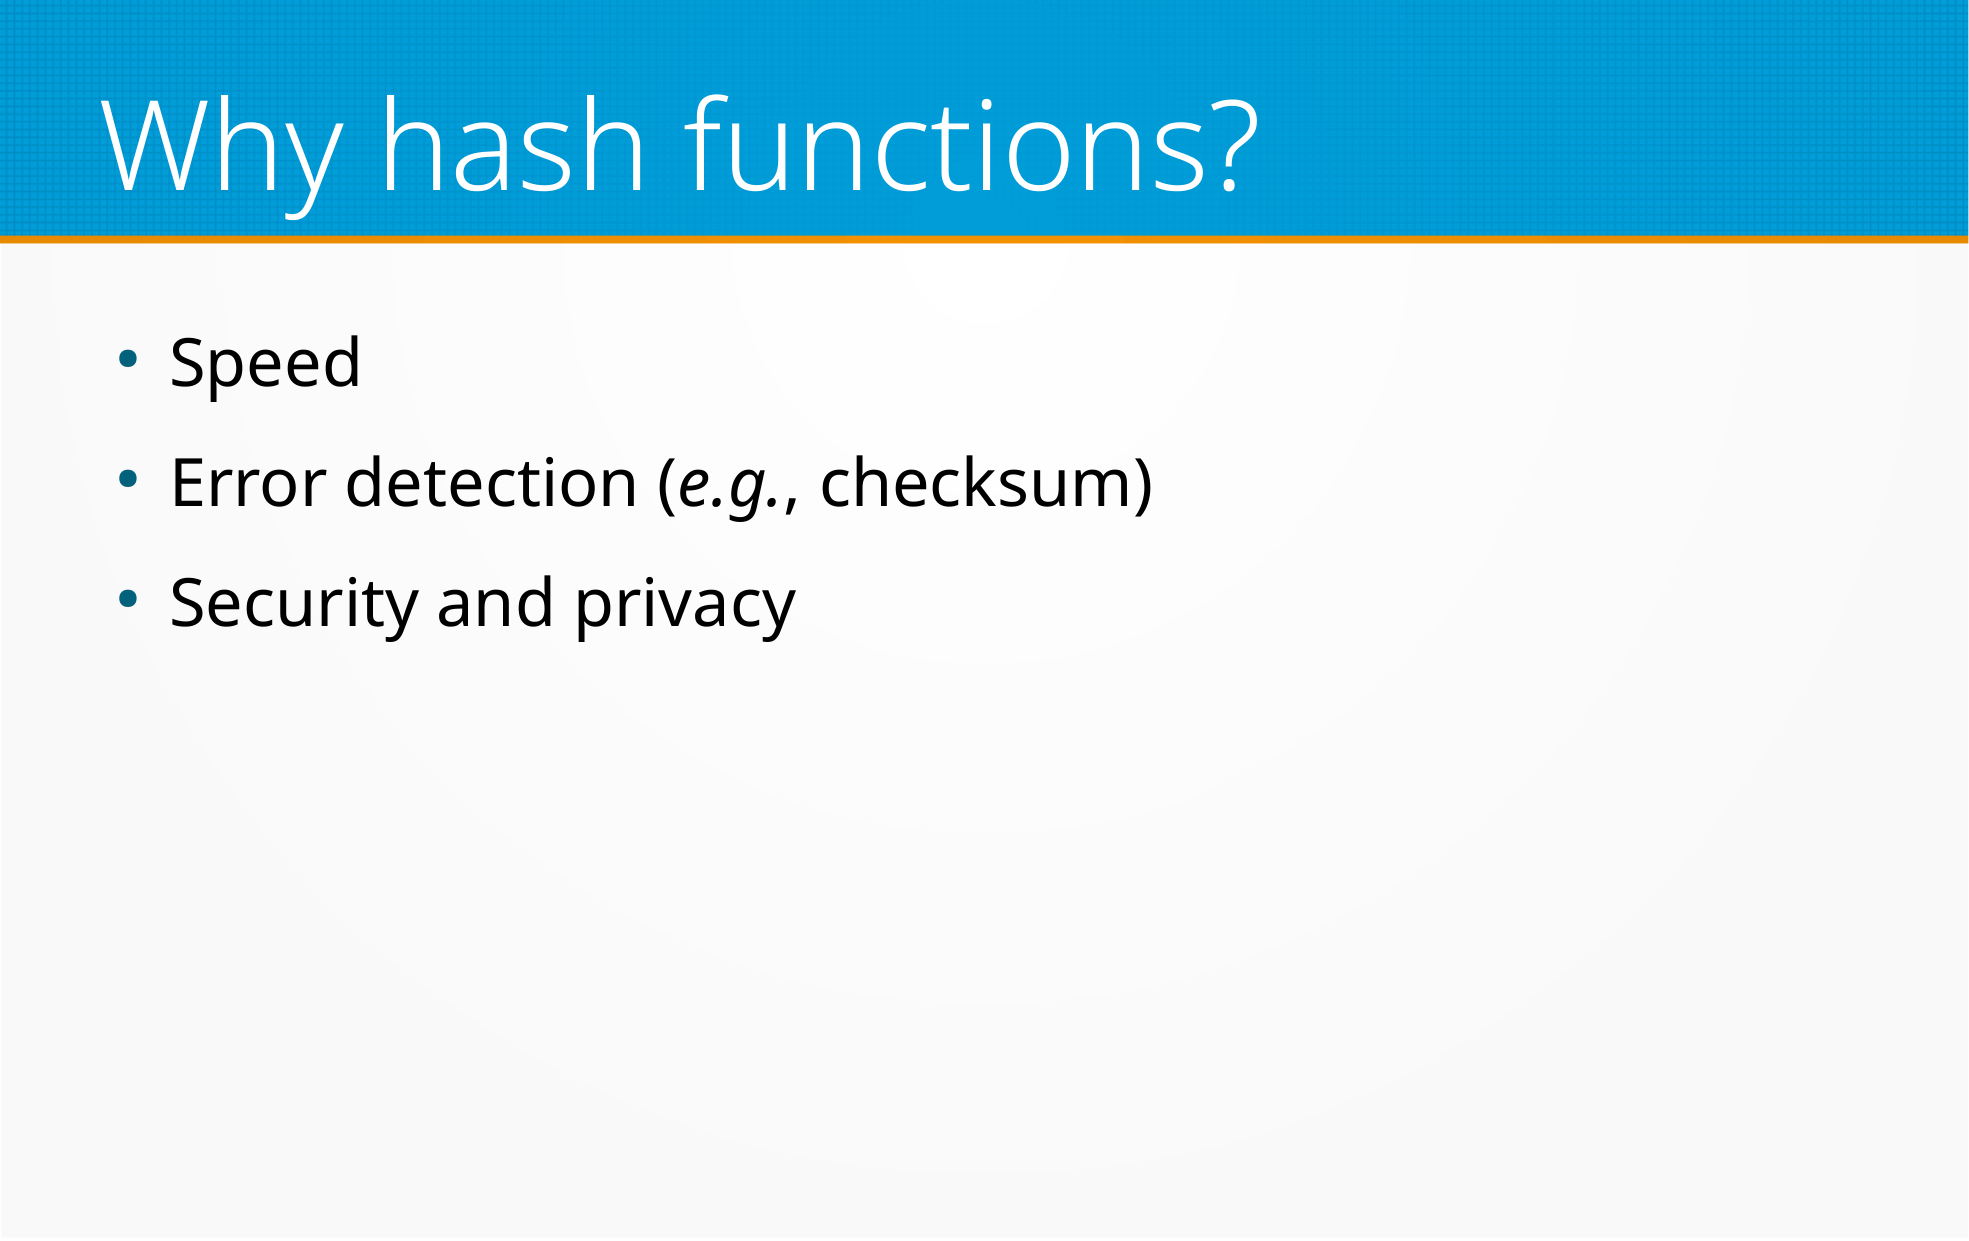

# Why hash functions?
Speed
Error detection (e.g., checksum)
Security and privacy